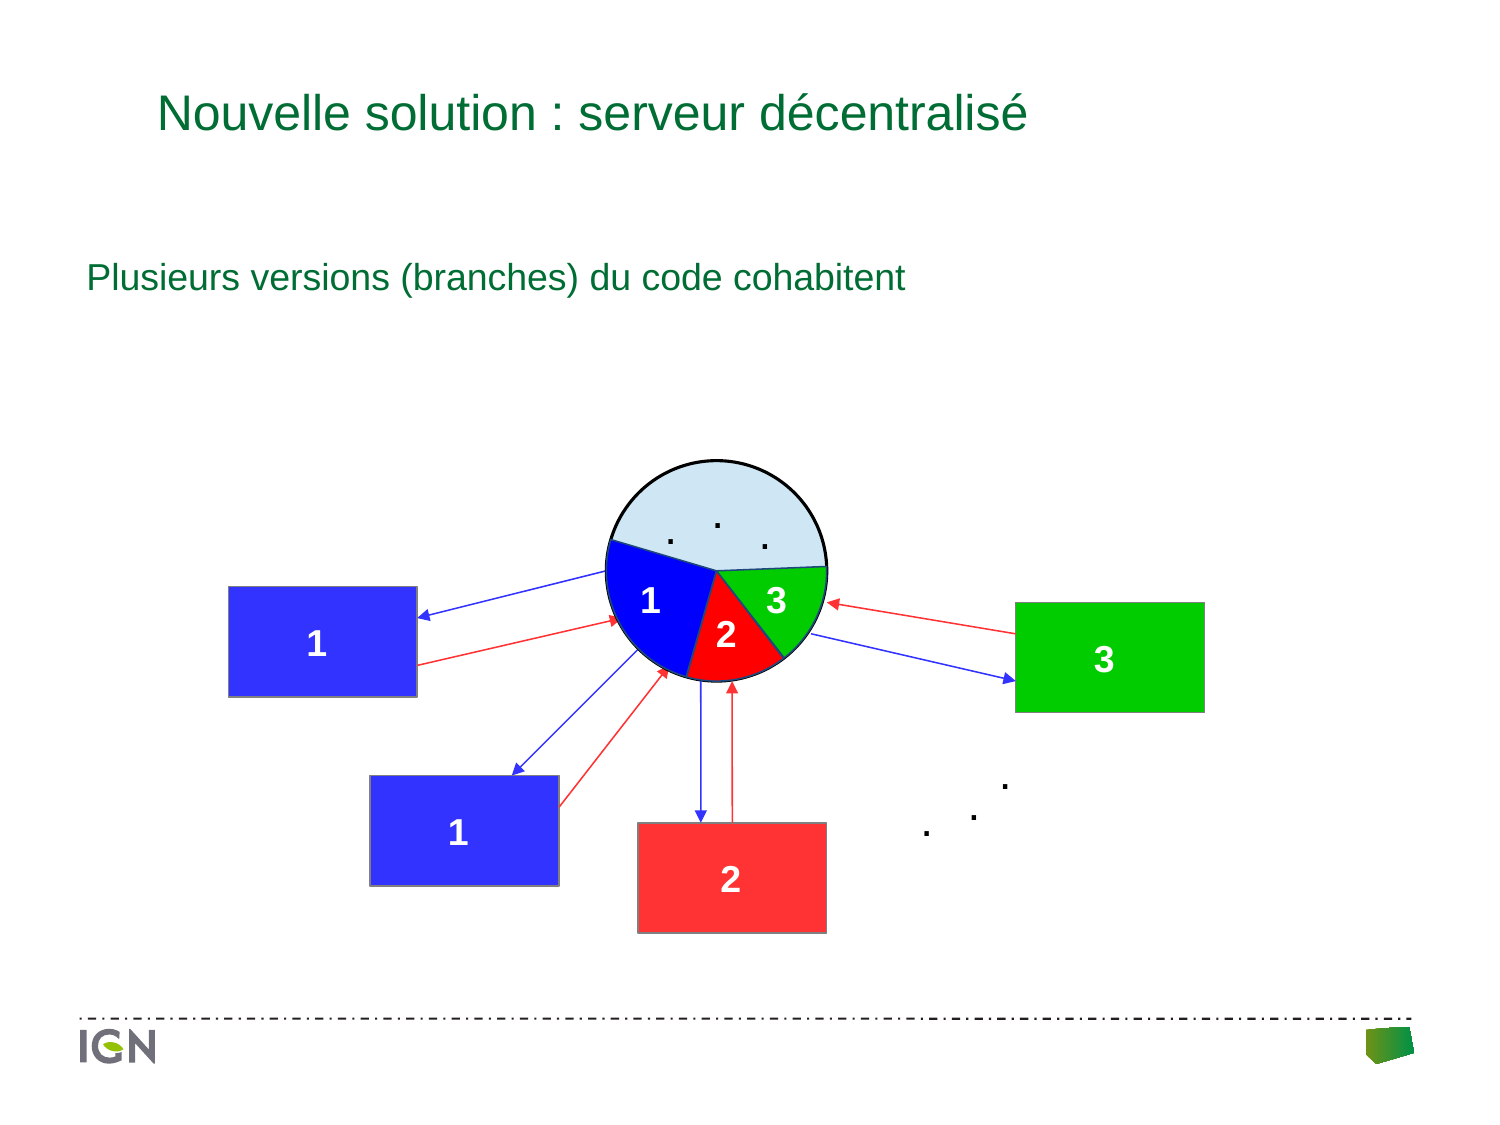

Nouvelle solution : serveur décentralisé
Plusieurs versions (branches) du code cohabitent
.
.
.
1
3
2
1
3
.
.
.
1
2